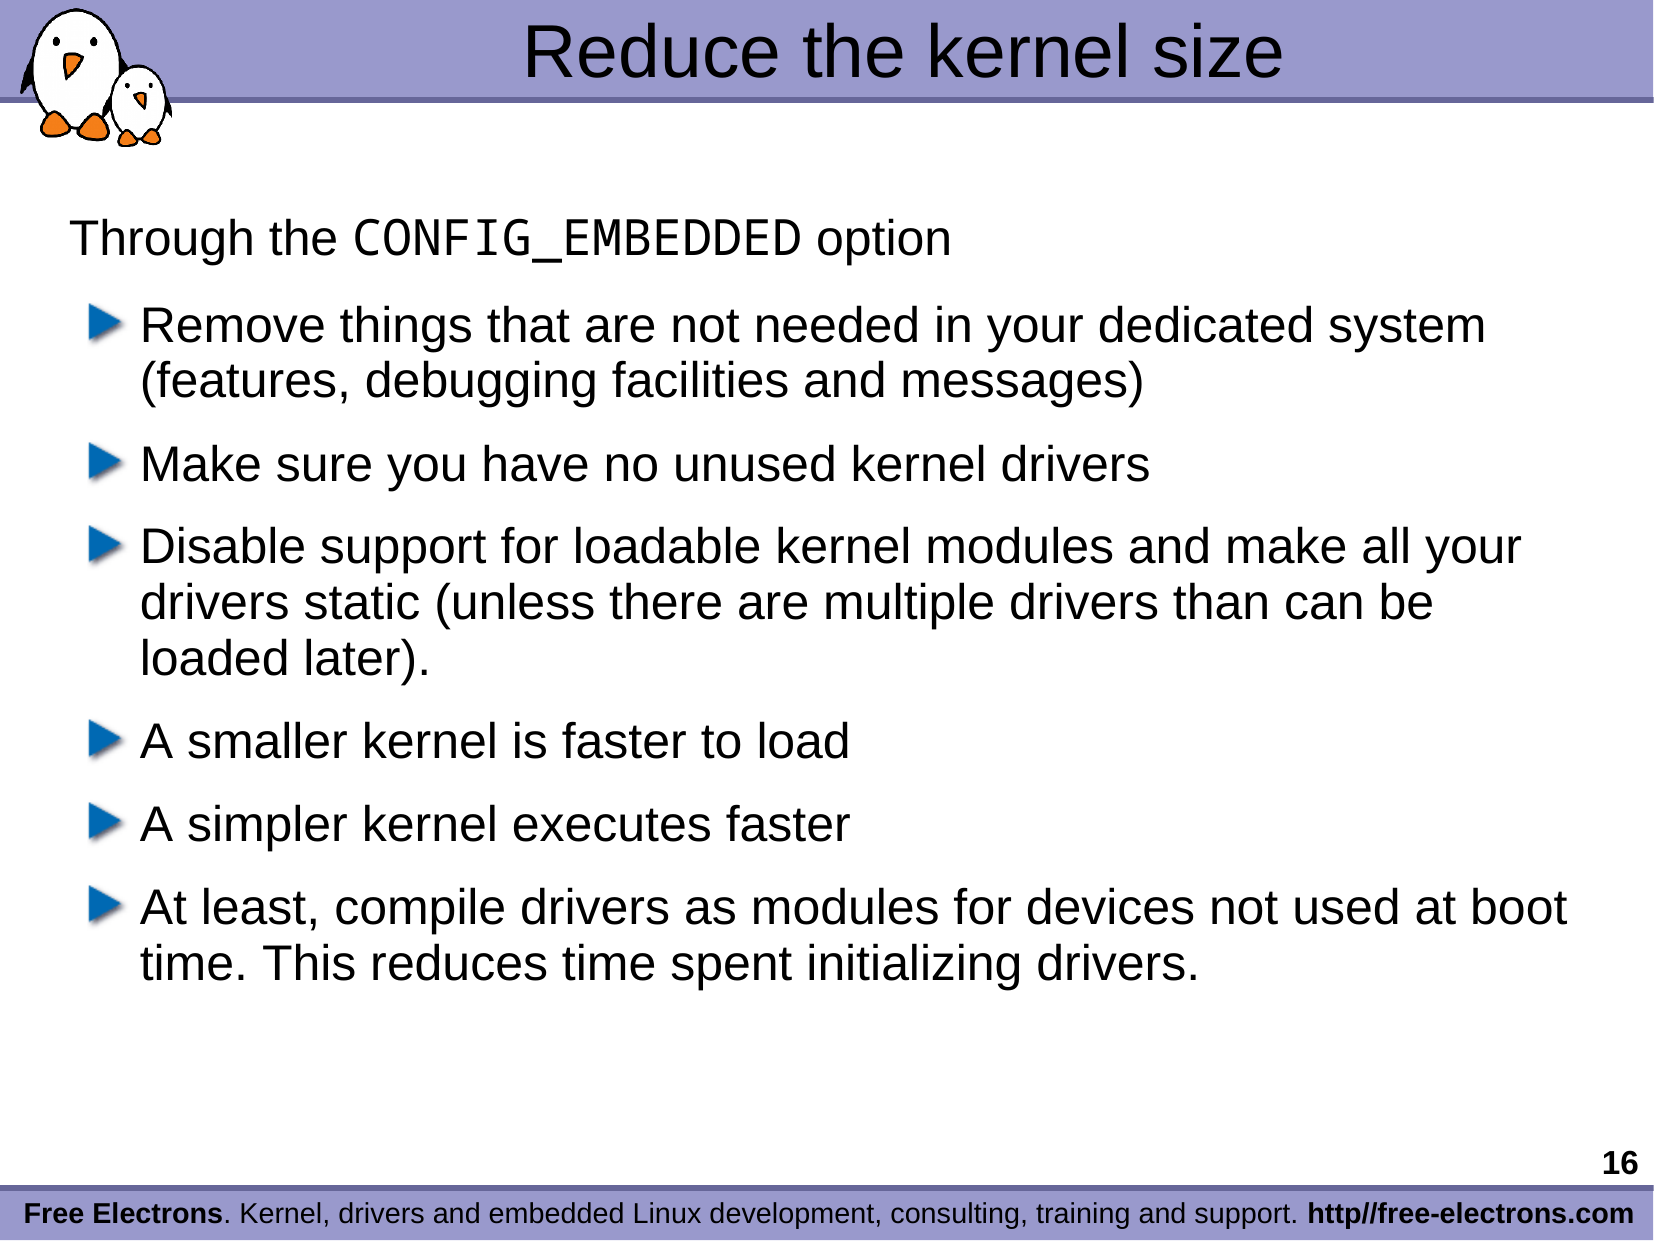

# Reduce the kernel size
Through the CONFIG_EMBEDDED option
Remove things that are not needed in your dedicated system
(features, debugging facilities and messages)
Make sure you have no unused kernel drivers
Disable support for loadable kernel modules and make all your drivers static (unless there are multiple drivers than can be loaded later).
A smaller kernel is faster to load
A simpler kernel executes faster
At least, compile drivers as modules for devices not used at boot time. This reduces time spent initializing drivers.